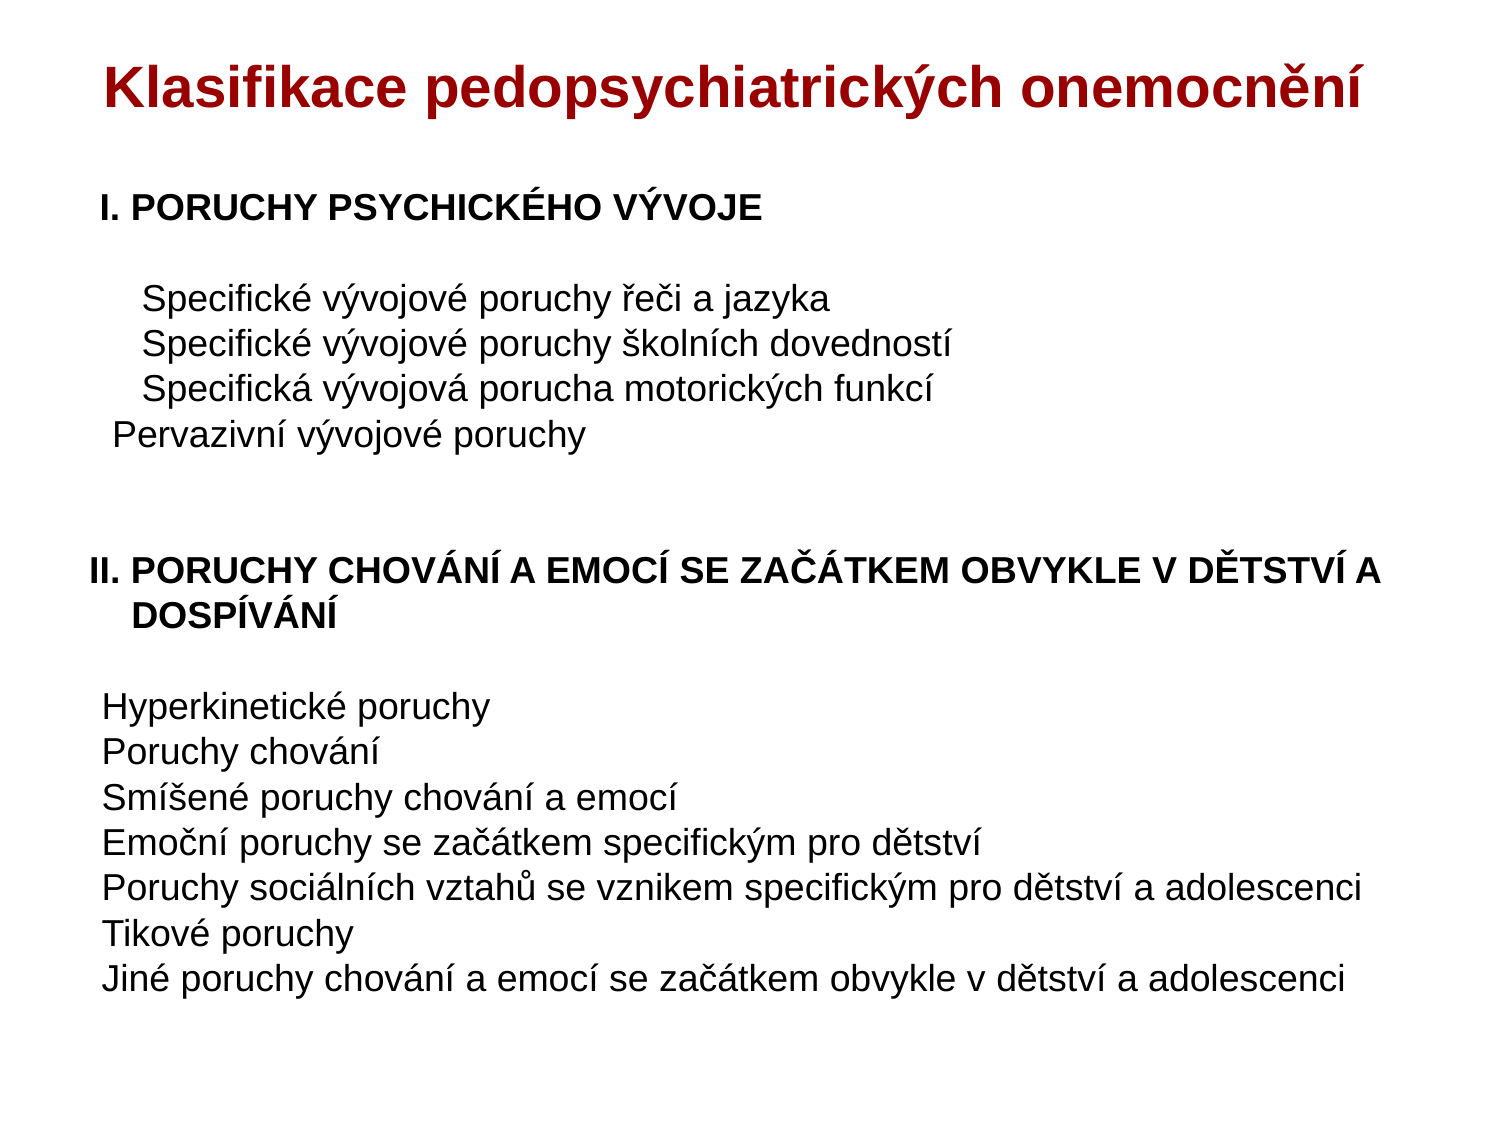

Klasifikace pedopsychiatrických onemocnění
 I. PORUCHY PSYCHICKÉHO VÝVOJE
 Specifické vývojové poruchy řeči a jazyka
 Specifické vývojové poruchy školních dovedností
 Specifická vývojová porucha motorických funkcí
 Pervazivní vývojové poruchy
II. PORUCHY CHOVÁNÍ A EMOCÍ SE ZAČÁTKEM OBVYKLE V DĚTSTVÍ A
 DOSPÍVÁNÍ
Hyperkinetické poruchy
Poruchy chování
Smíšené poruchy chování a emocí
Emoční poruchy se začátkem specifickým pro dětství
Poruchy sociálních vztahů se vznikem specifickým pro dětství a adolescenci
Tikové poruchy
Jiné poruchy chování a emocí se začátkem obvykle v dětství a adolescenci